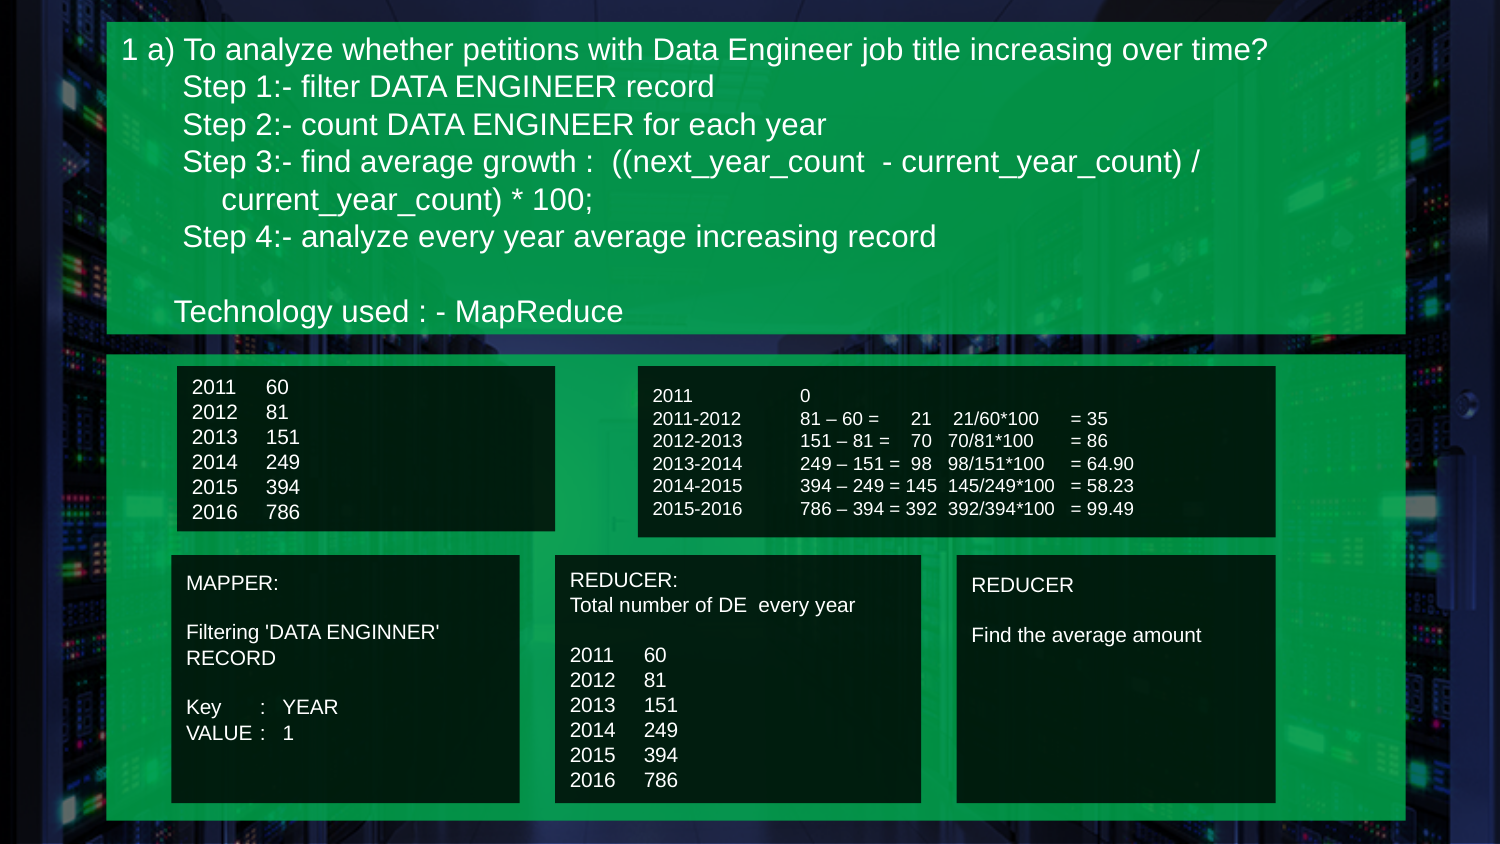

1 a) To analyze whether petitions with Data Engineer job title increasing over time?
 Step 1:- filter DATA ENGINEER record
 Step 2:- count DATA ENGINEER for each year
 Step 3:- find average growth : ((next_year_count - current_year_count) /
	 current_year_count) * 100;
 Step 4:- analyze every year average increasing record
 Technology used : - MapReduce
2011	60
2012	81
2013	151
2014	249
2015	394
2016	786
2011		0
2011-2012	81 – 60 = 21	 21/60*100 = 35
2012-2013	151 – 81 = 70	70/81*100 = 86
2013-2014	249 – 151 = 98	98/151*100 = 64.90
2014-2015	394 – 249 = 145 	145/249*100 = 58.23
2015-2016	786 – 394 = 392	392/394*100 = 99.49
MAPPER:
Filtering 'DATA ENGINNER'
RECORD
Key	: YEAR
VALUE	: 1
REDUCER:
Total number of DE every year
2011	60
2012	81
2013	151
2014	249
2015	394
2016	786
REDUCER
Find the average amount